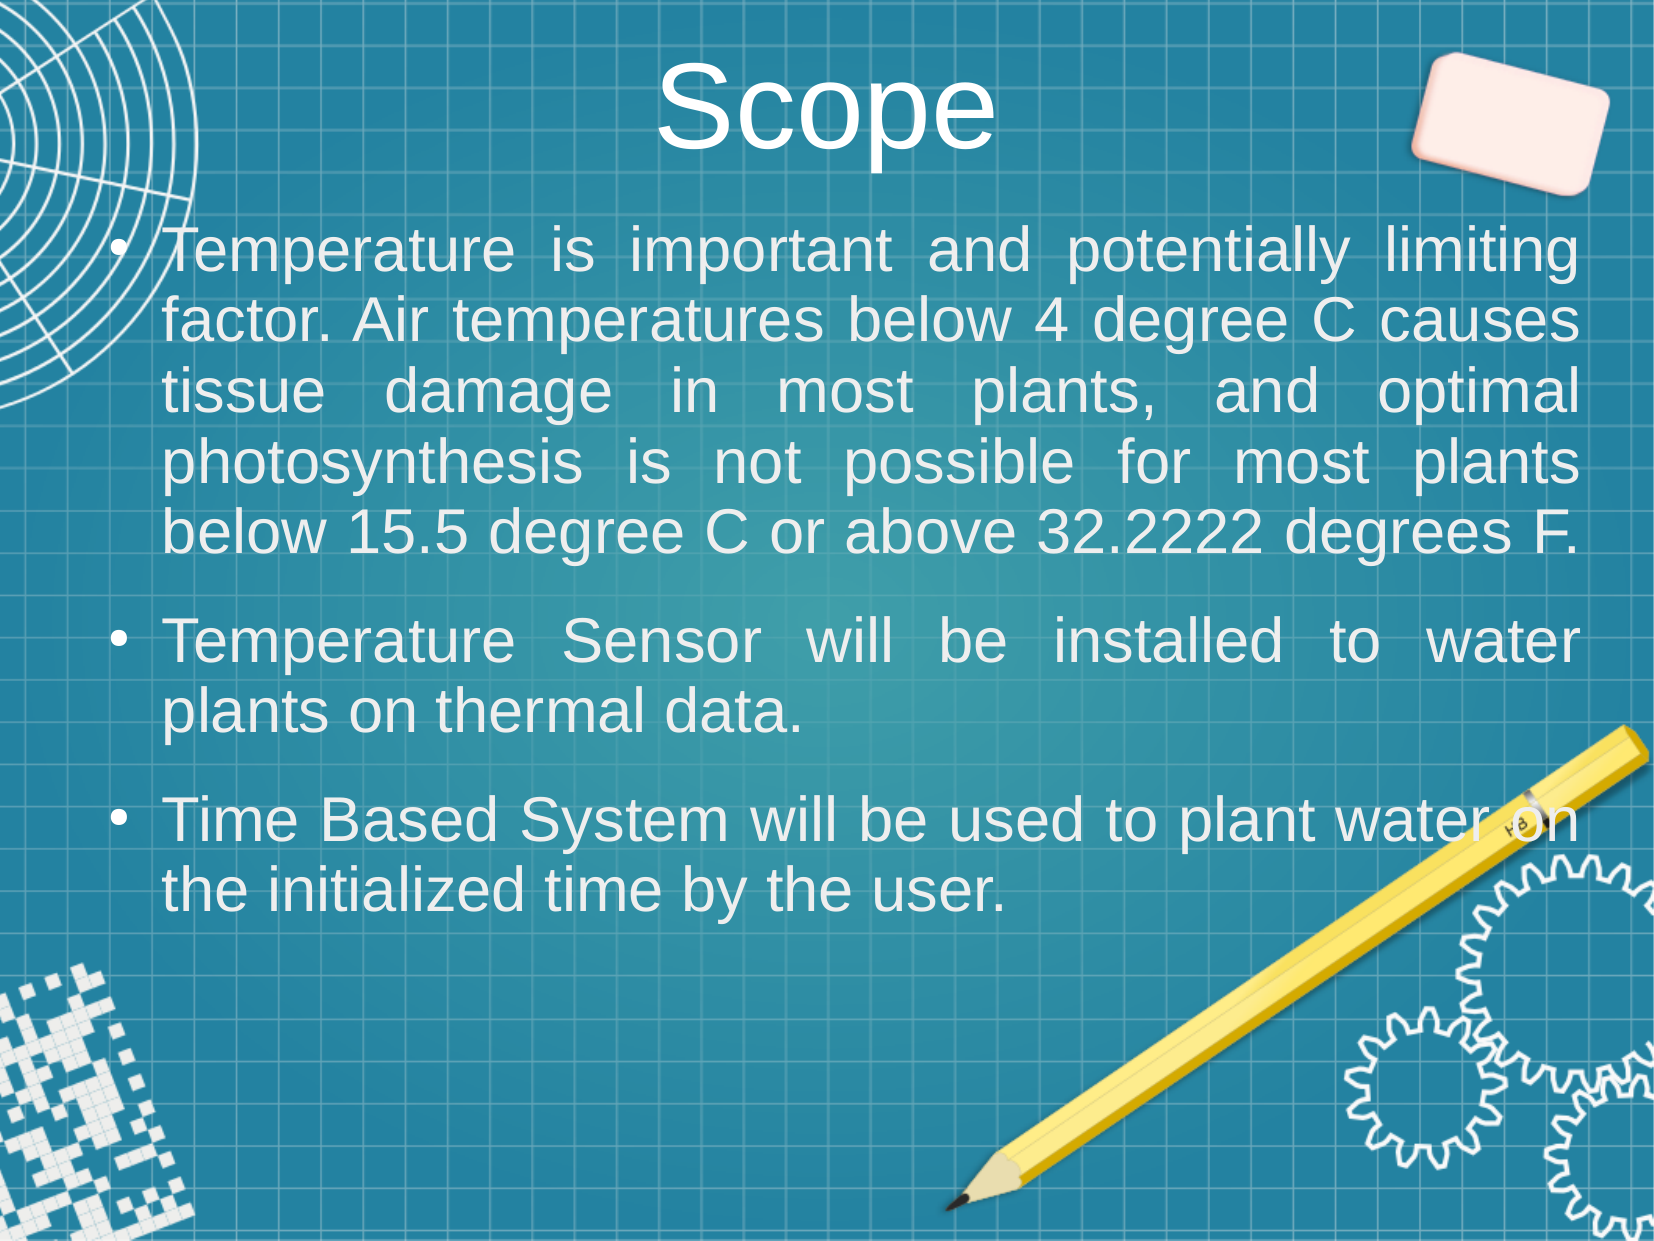

# Scope
Temperature is important and potentially limiting factor. Air temperatures below 4 degree C causes tissue damage in most plants, and optimal photosynthesis is not possible for most plants below 15.5 degree C or above 32.2222 degrees F.
Temperature Sensor will be installed to water plants on thermal data.
Time Based System will be used to plant water on the initialized time by the user.